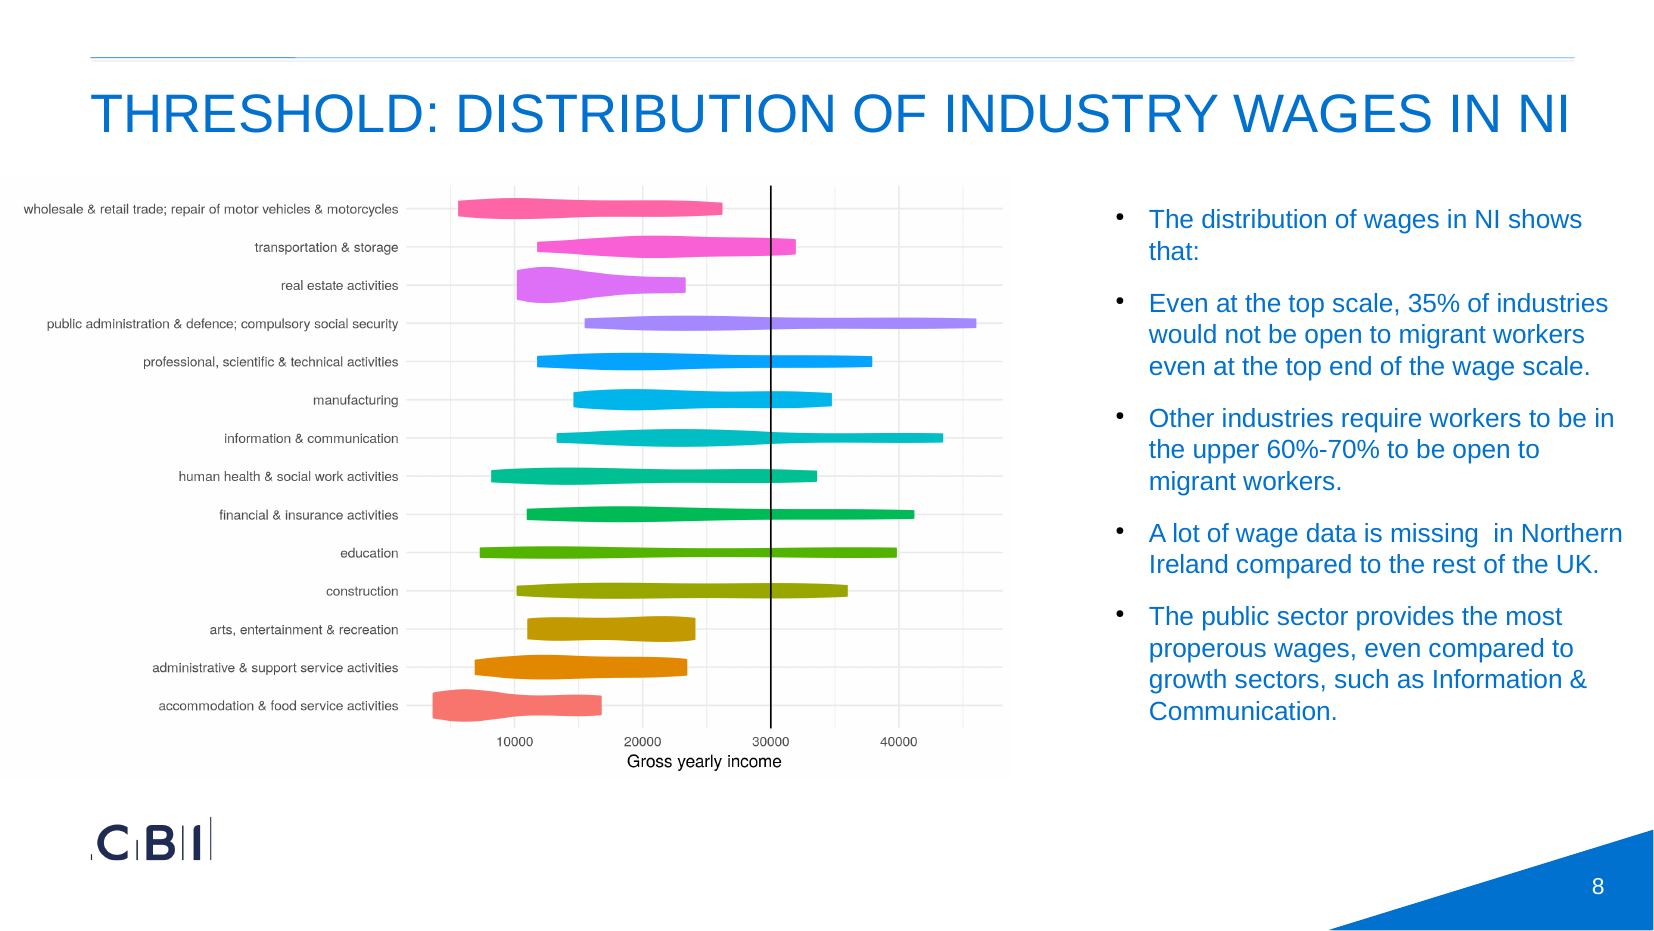

# Threshold: Distribution of industry wages in ni
The distribution of wages in NI shows that:
Even at the top scale, 35% of industries would not be open to migrant workers even at the top end of the wage scale.
Other industries require workers to be in the upper 60%-70% to be open to migrant workers.
A lot of wage data is missing in Northern Ireland compared to the rest of the UK.
The public sector provides the most properous wages, even compared to growth sectors, such as Information & Communication.